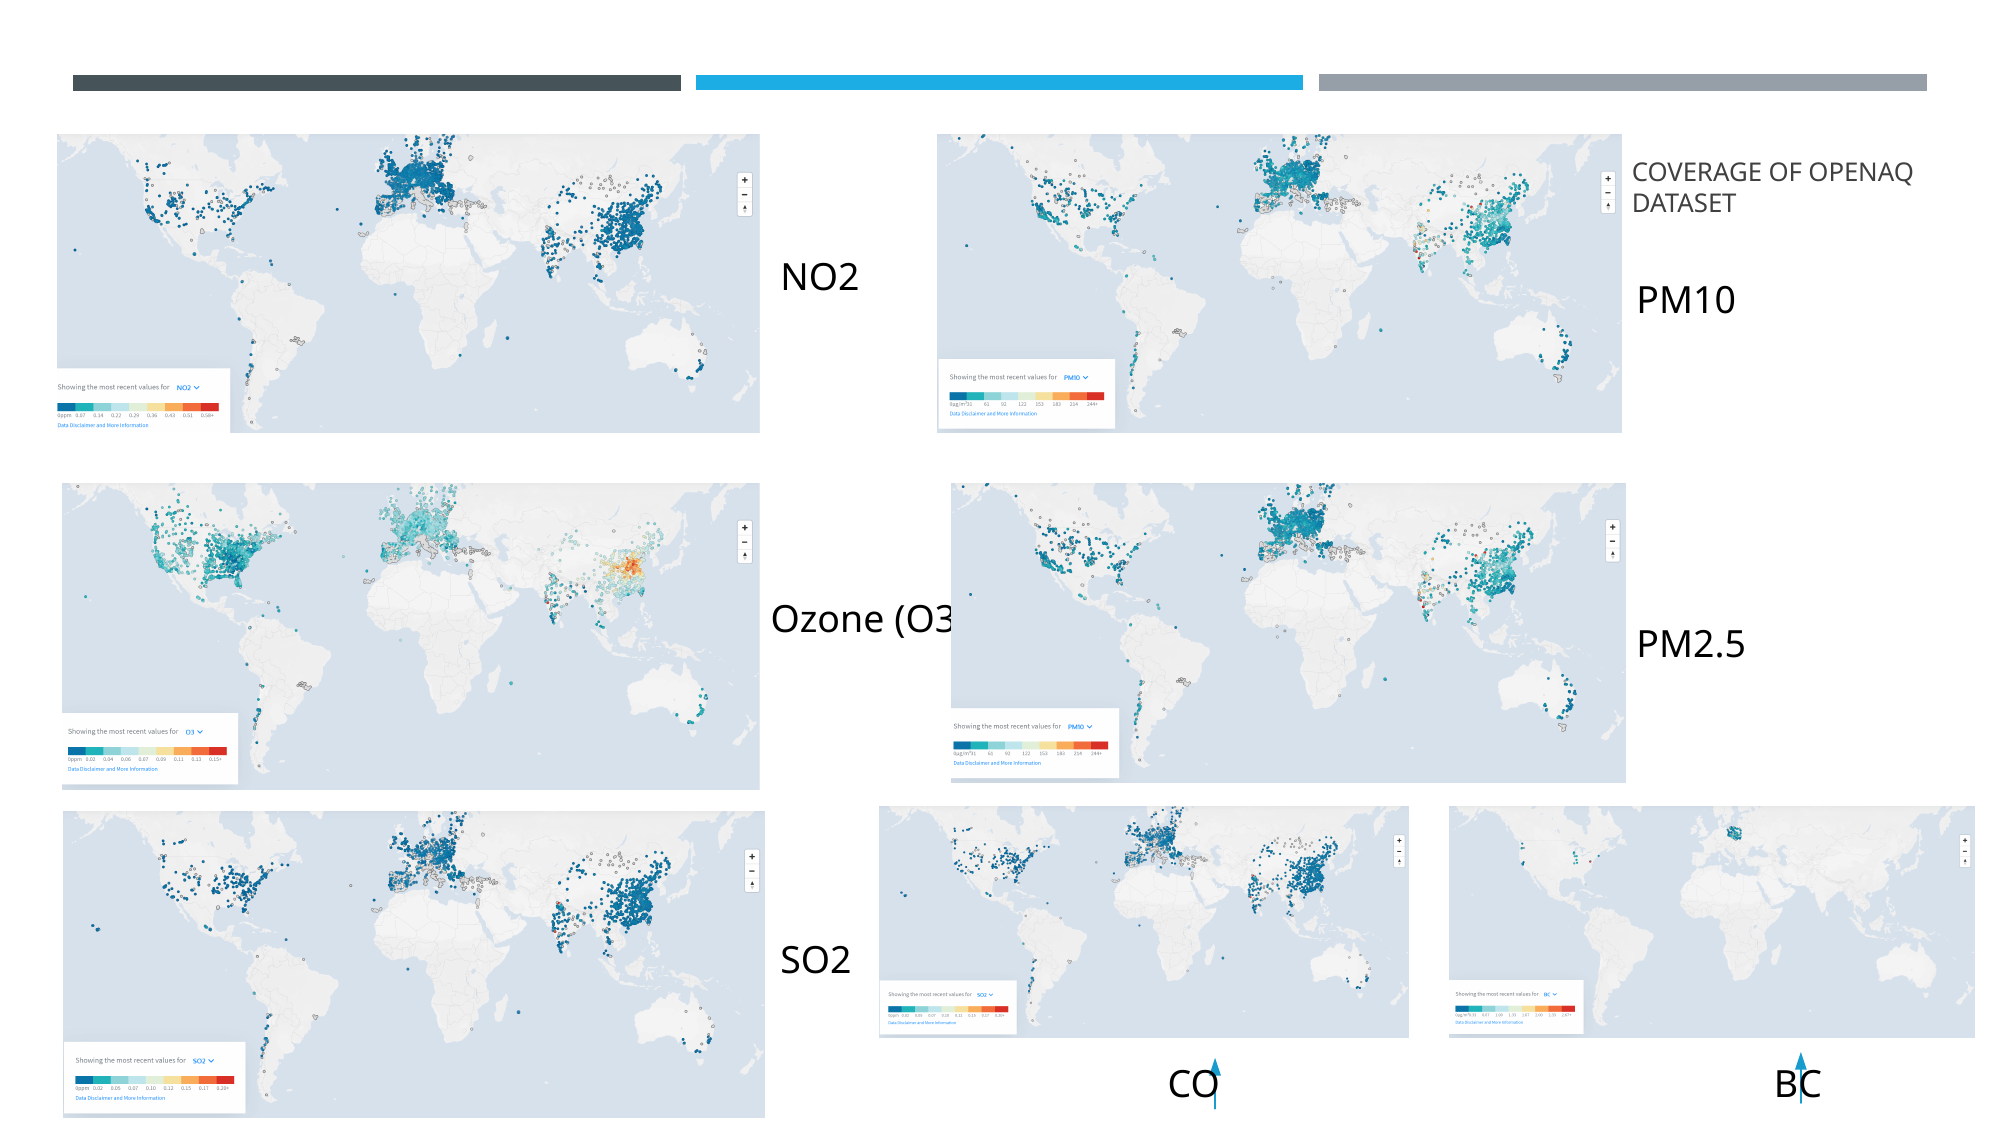

# Coverage OF OpenAQ DATASET
NO2
PM10
Ozone (O3)
PM2.5
SO2
 CO BC